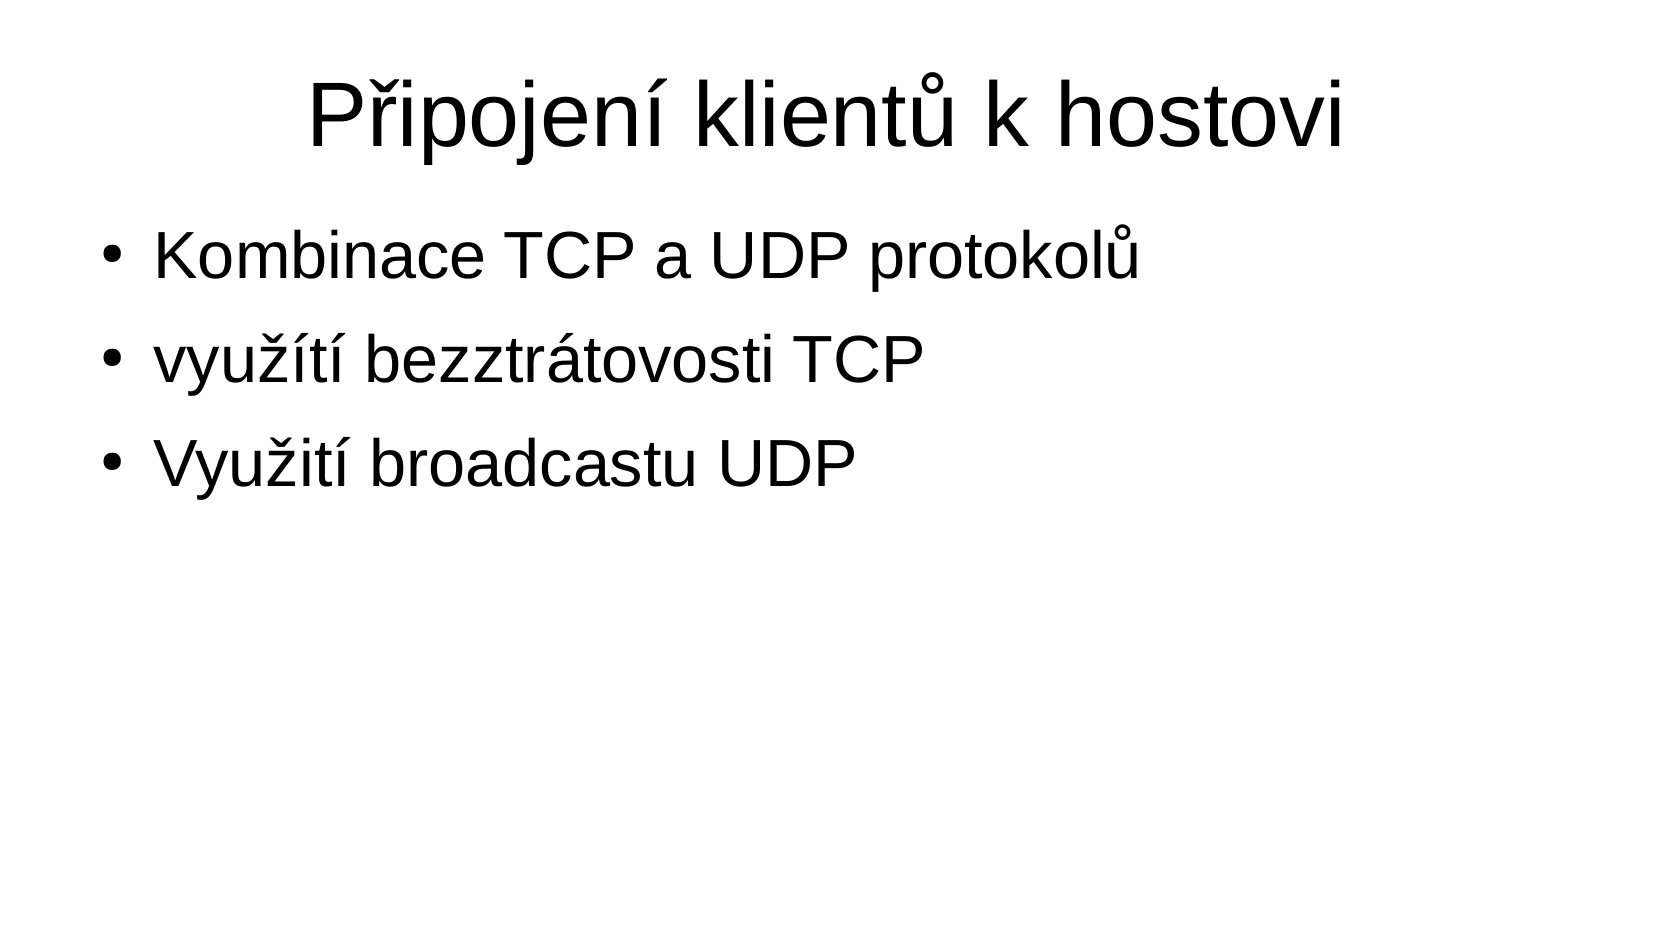

# Připojení klientů k hostovi
Kombinace TCP a UDP protokolů
využítí bezztrátovosti TCP
Využití broadcastu UDP